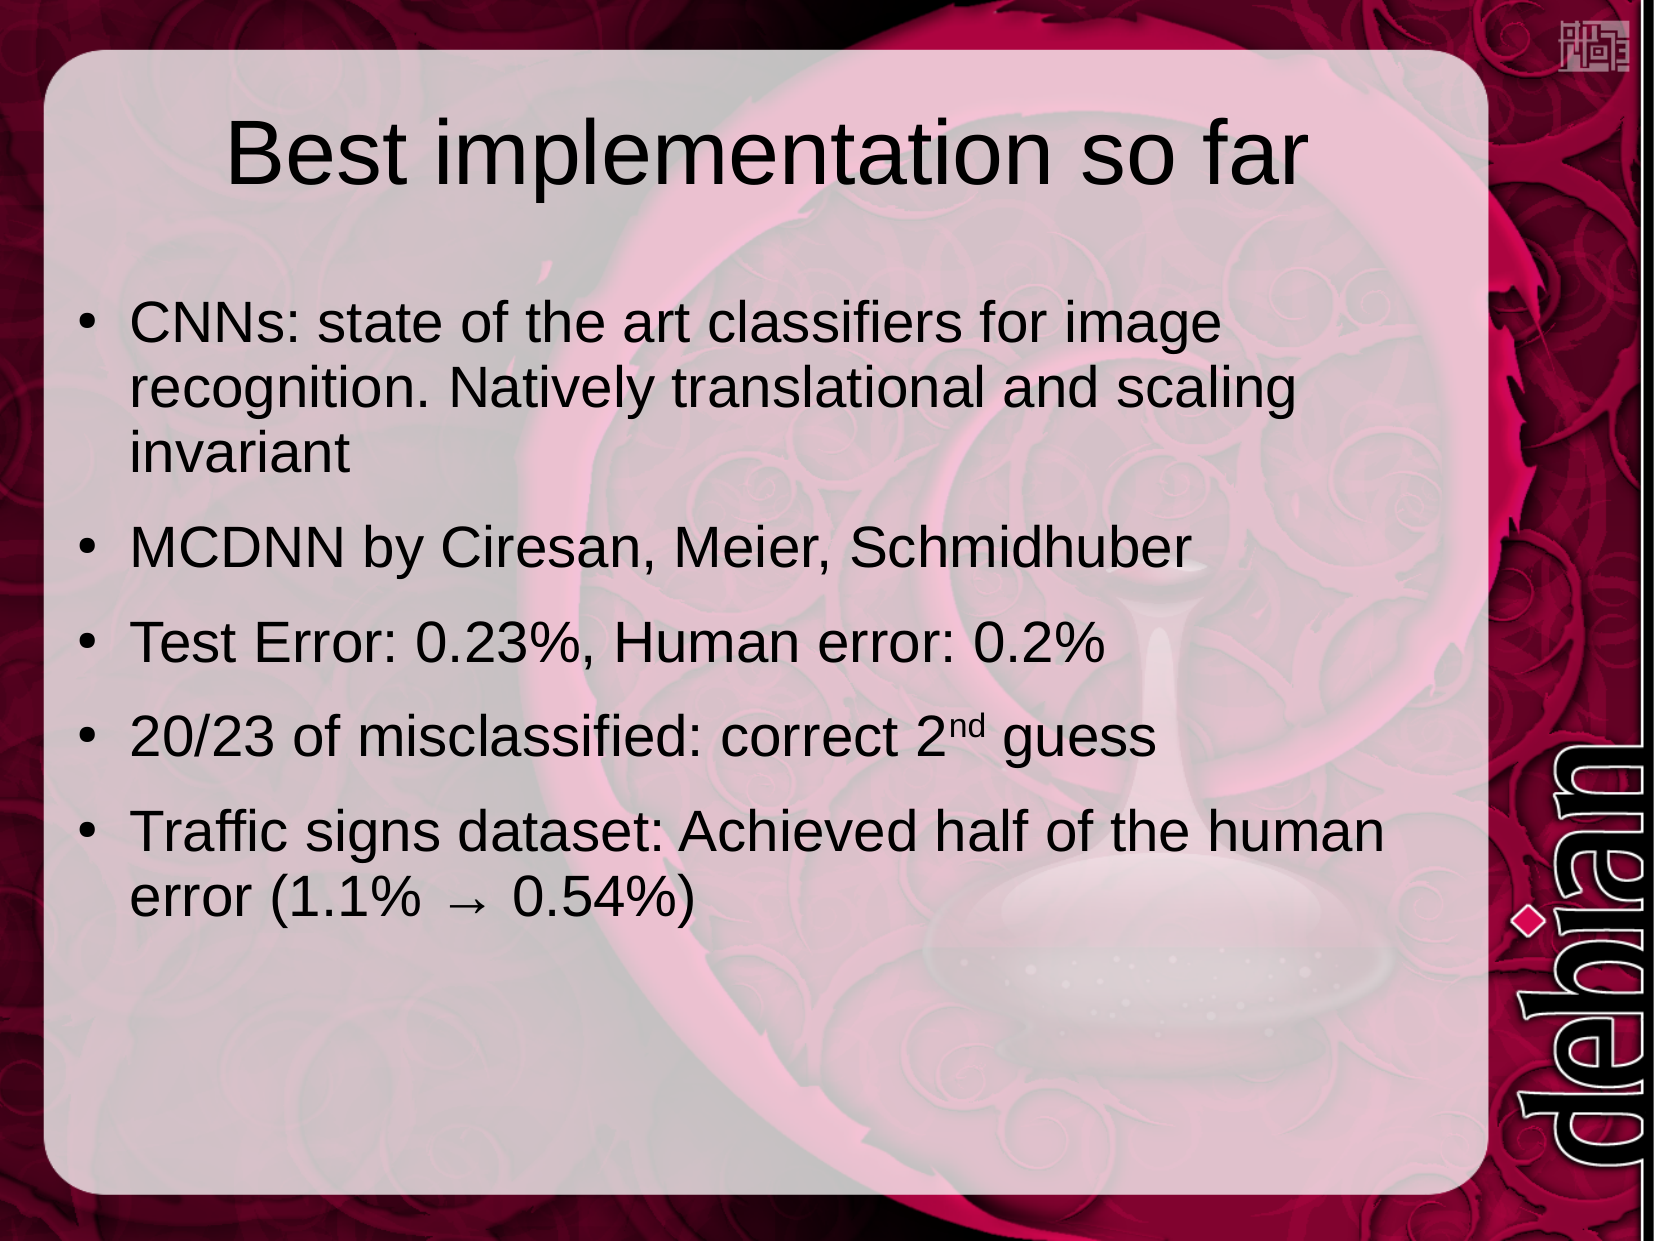

# Best implementation so far
CNNs: state of the art classifiers for image recognition. Natively translational and scaling invariant
MCDNN by Ciresan, Meier, Schmidhuber
Test Error: 0.23%, Human error: 0.2%
20/23 of misclassified: correct 2nd guess
Traffic signs dataset: Achieved half of the human error (1.1% → 0.54%)